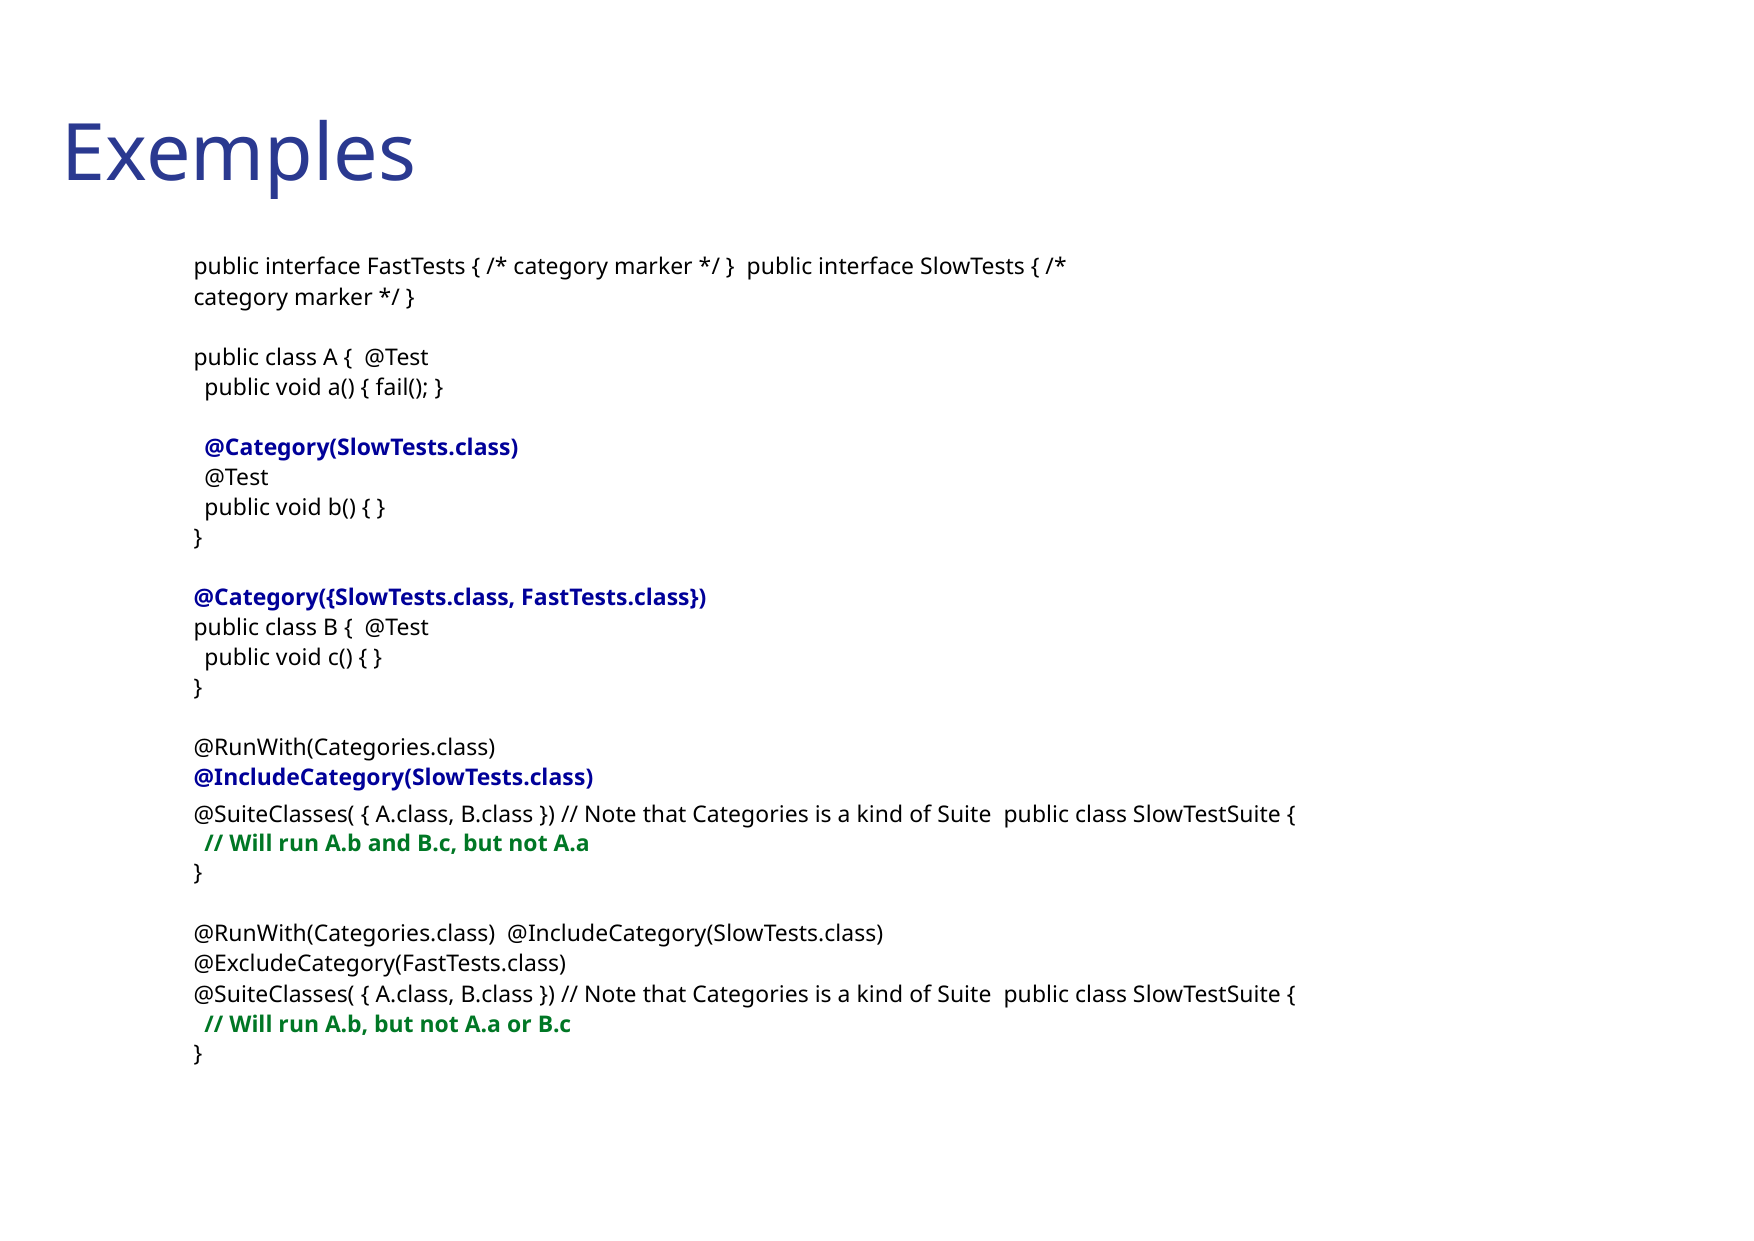

# Exemples
public interface FastTests { /* category marker */ } public interface SlowTests { /* category marker */ }
public class A { @Test
public void a() { fail(); }
@Category(SlowTests.class)
@Test
public void b() { }
}
@Category({SlowTests.class, FastTests.class})
public class B { @Test
public void c() { }
}
@RunWith(Categories.class)
@IncludeCategory(SlowTests.class)
@SuiteClasses( { A.class, B.class }) // Note that Categories is a kind of Suite public class SlowTestSuite {
// Will run A.b and B.c, but not A.a
}
@RunWith(Categories.class) @IncludeCategory(SlowTests.class) @ExcludeCategory(FastTests.class)
@SuiteClasses( { A.class, B.class }) // Note that Categories is a kind of Suite public class SlowTestSuite {
// Will run A.b, but not A.a or B.c
}